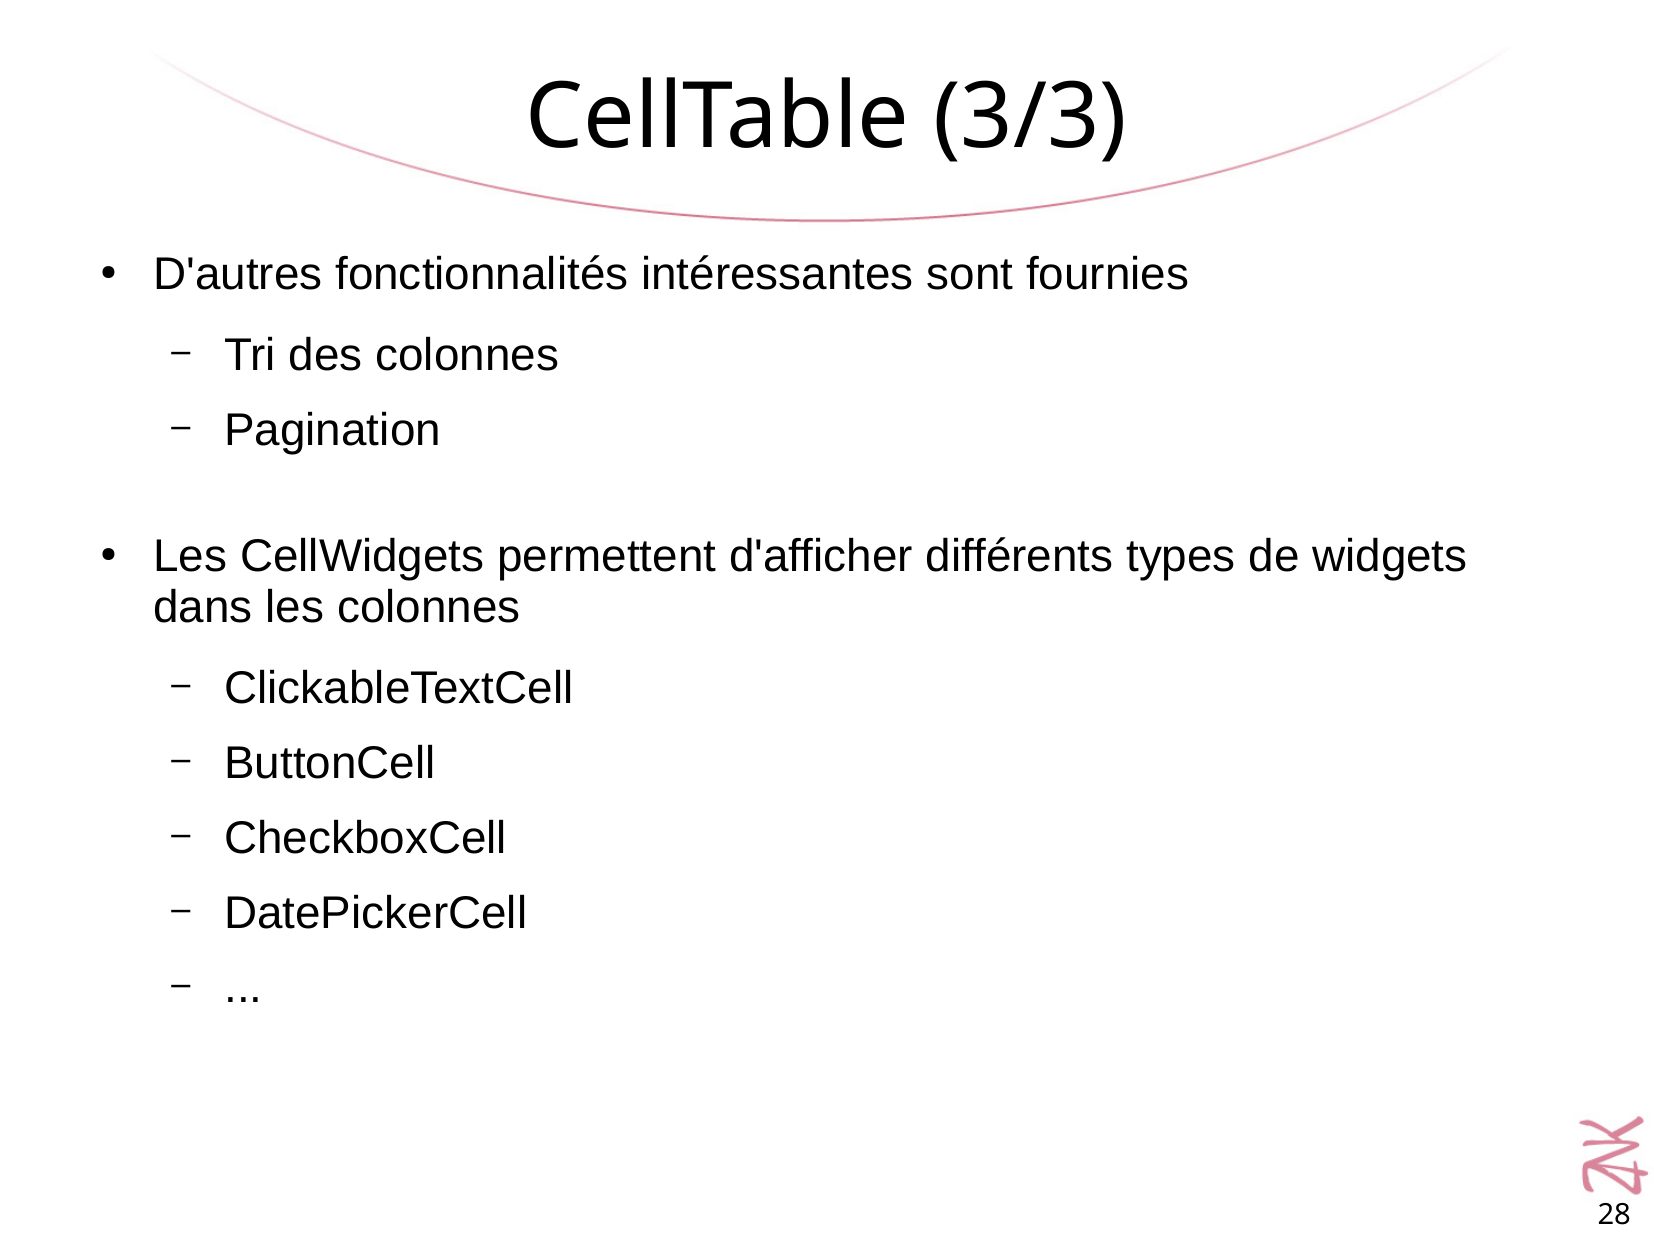

# CellTable (3/3)
D'autres fonctionnalités intéressantes sont fournies
Tri des colonnes
Pagination
Les CellWidgets permettent d'afficher différents types de widgets dans les colonnes
ClickableTextCell
ButtonCell
CheckboxCell
DatePickerCell
...
28